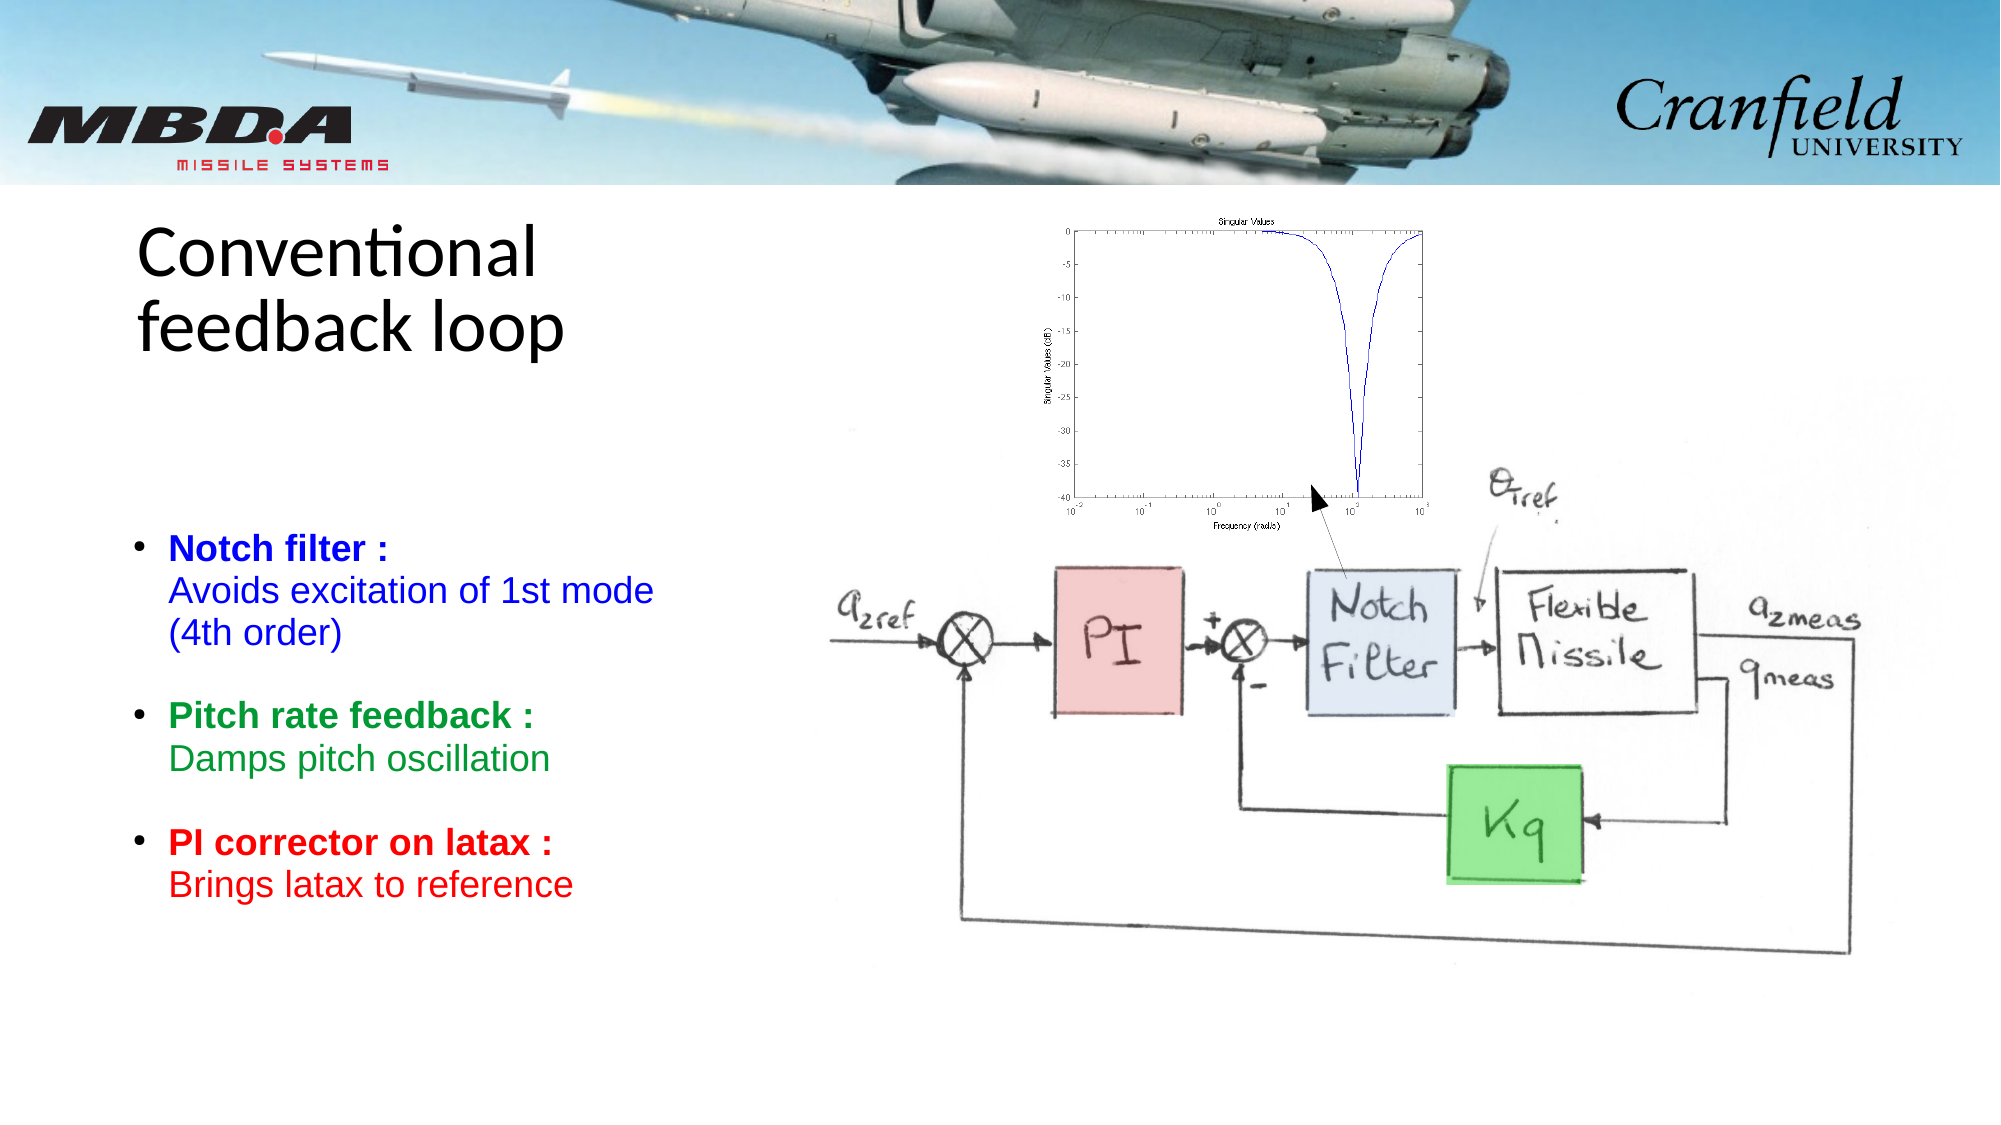

# Conventional feedback loop
Notch filter :
Avoids excitation of 1st mode
(4th order)
Pitch rate feedback :
Damps pitch oscillation
PI corrector on latax :
Brings latax to reference